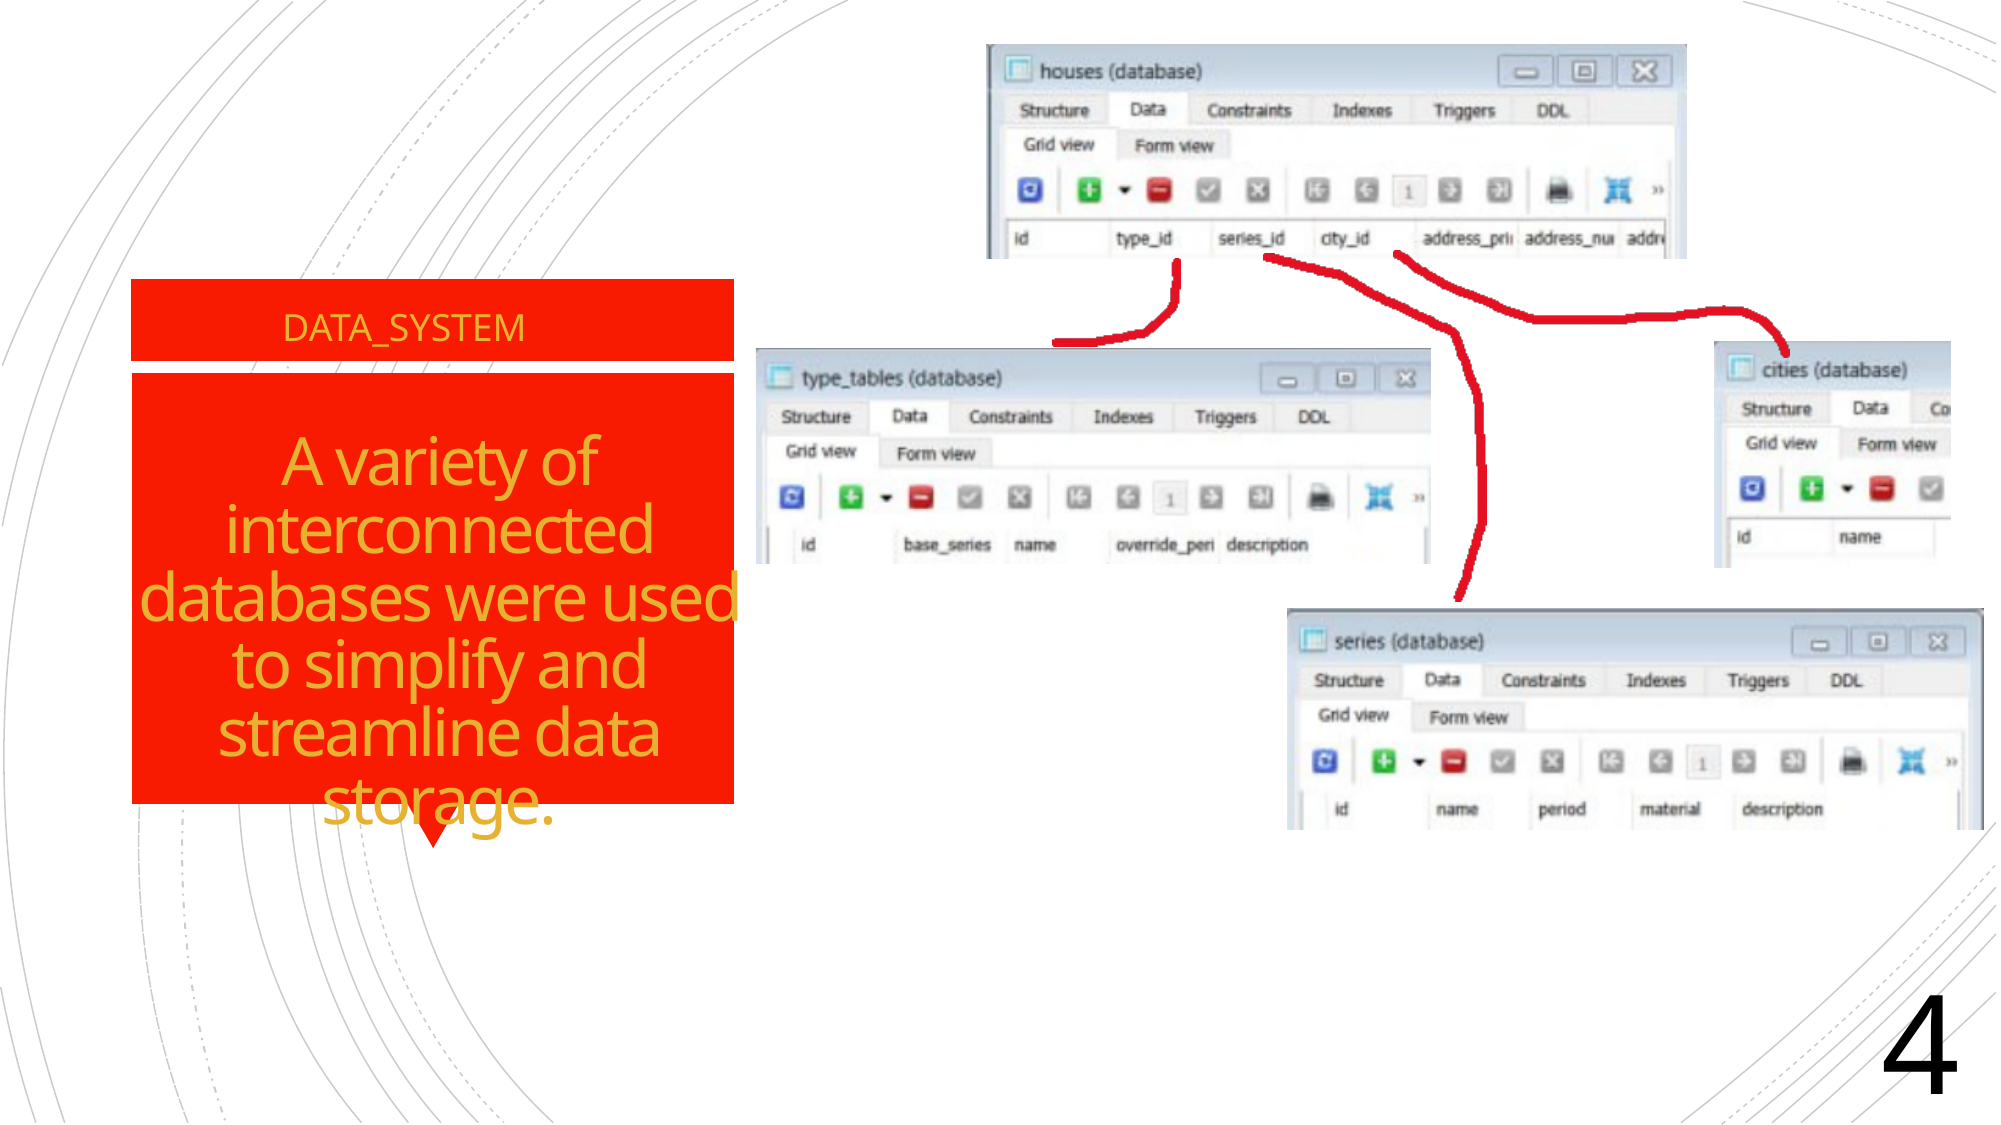

DATA_SYSTEM
# A variety of interconnected databases were used to simplify and streamline data storage.
4